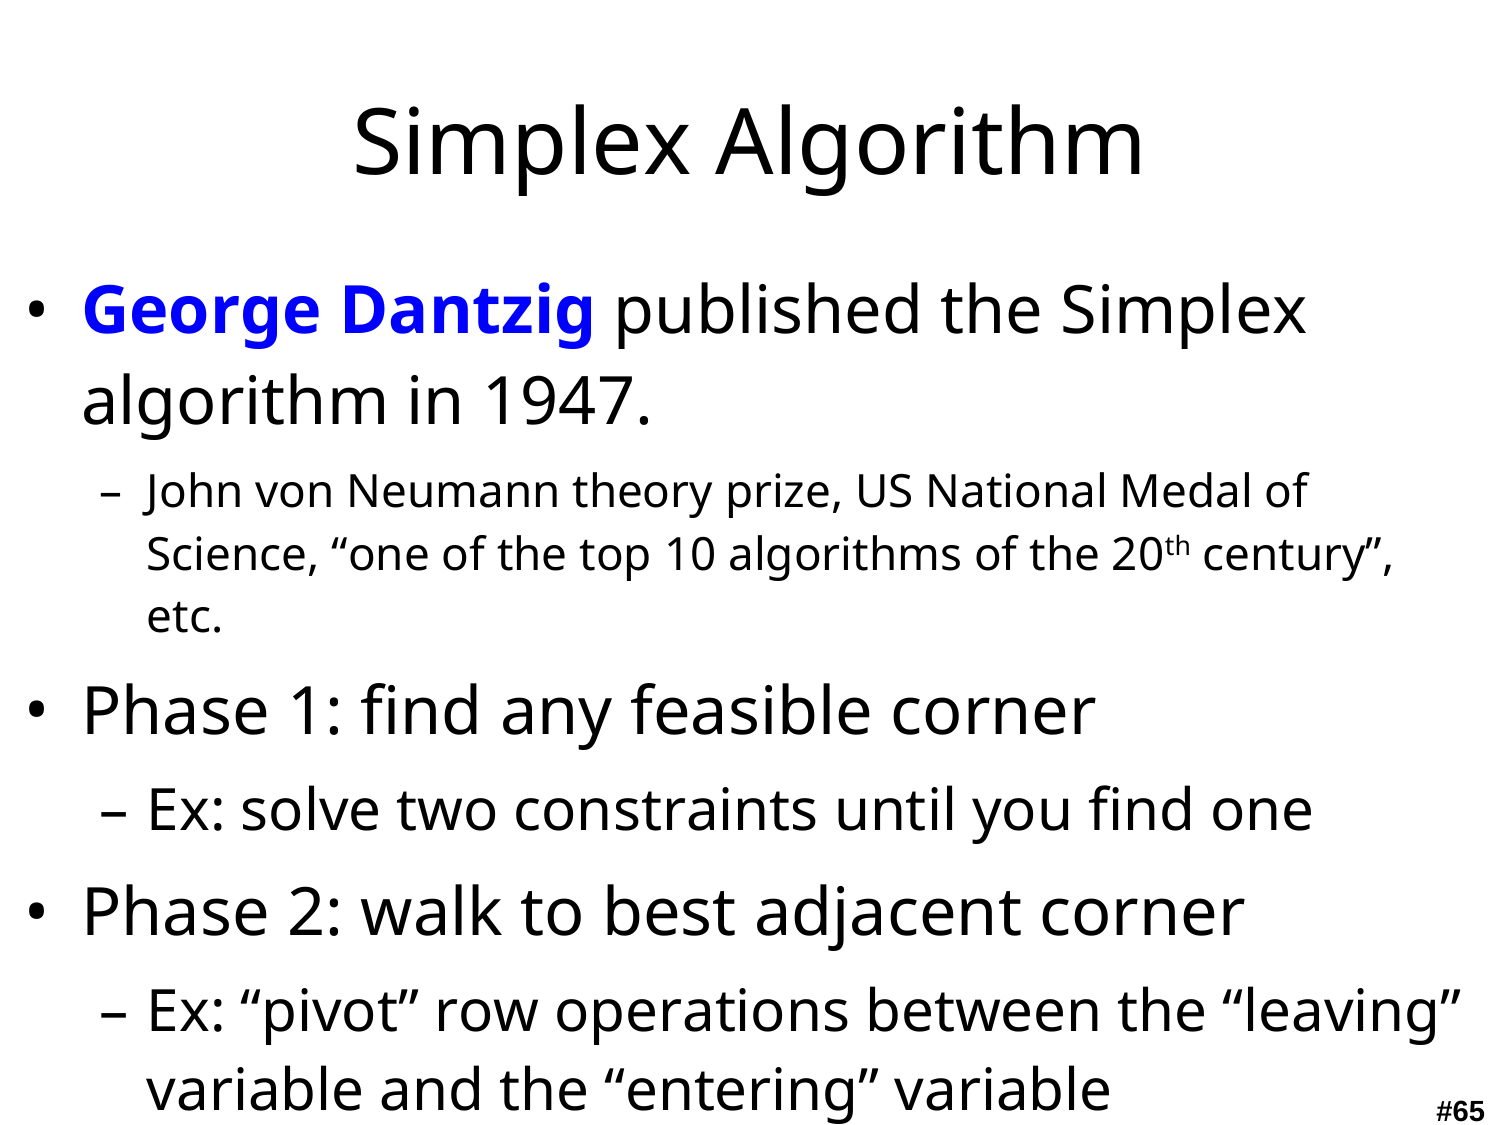

# Simplex Algorithm
George Dantzig published the Simplex algorithm in 1947.
John von Neumann theory prize, US National Medal of Science, “one of the top 10 algorithms of the 20th century”, etc.
Phase 1: find any feasible corner
Ex: solve two constraints until you find one
Phase 2: walk to best adjacent corner
Ex: “pivot” row operations between the “leaving” variable and the “entering” variable
Repeat until no adjacent corner is better
65